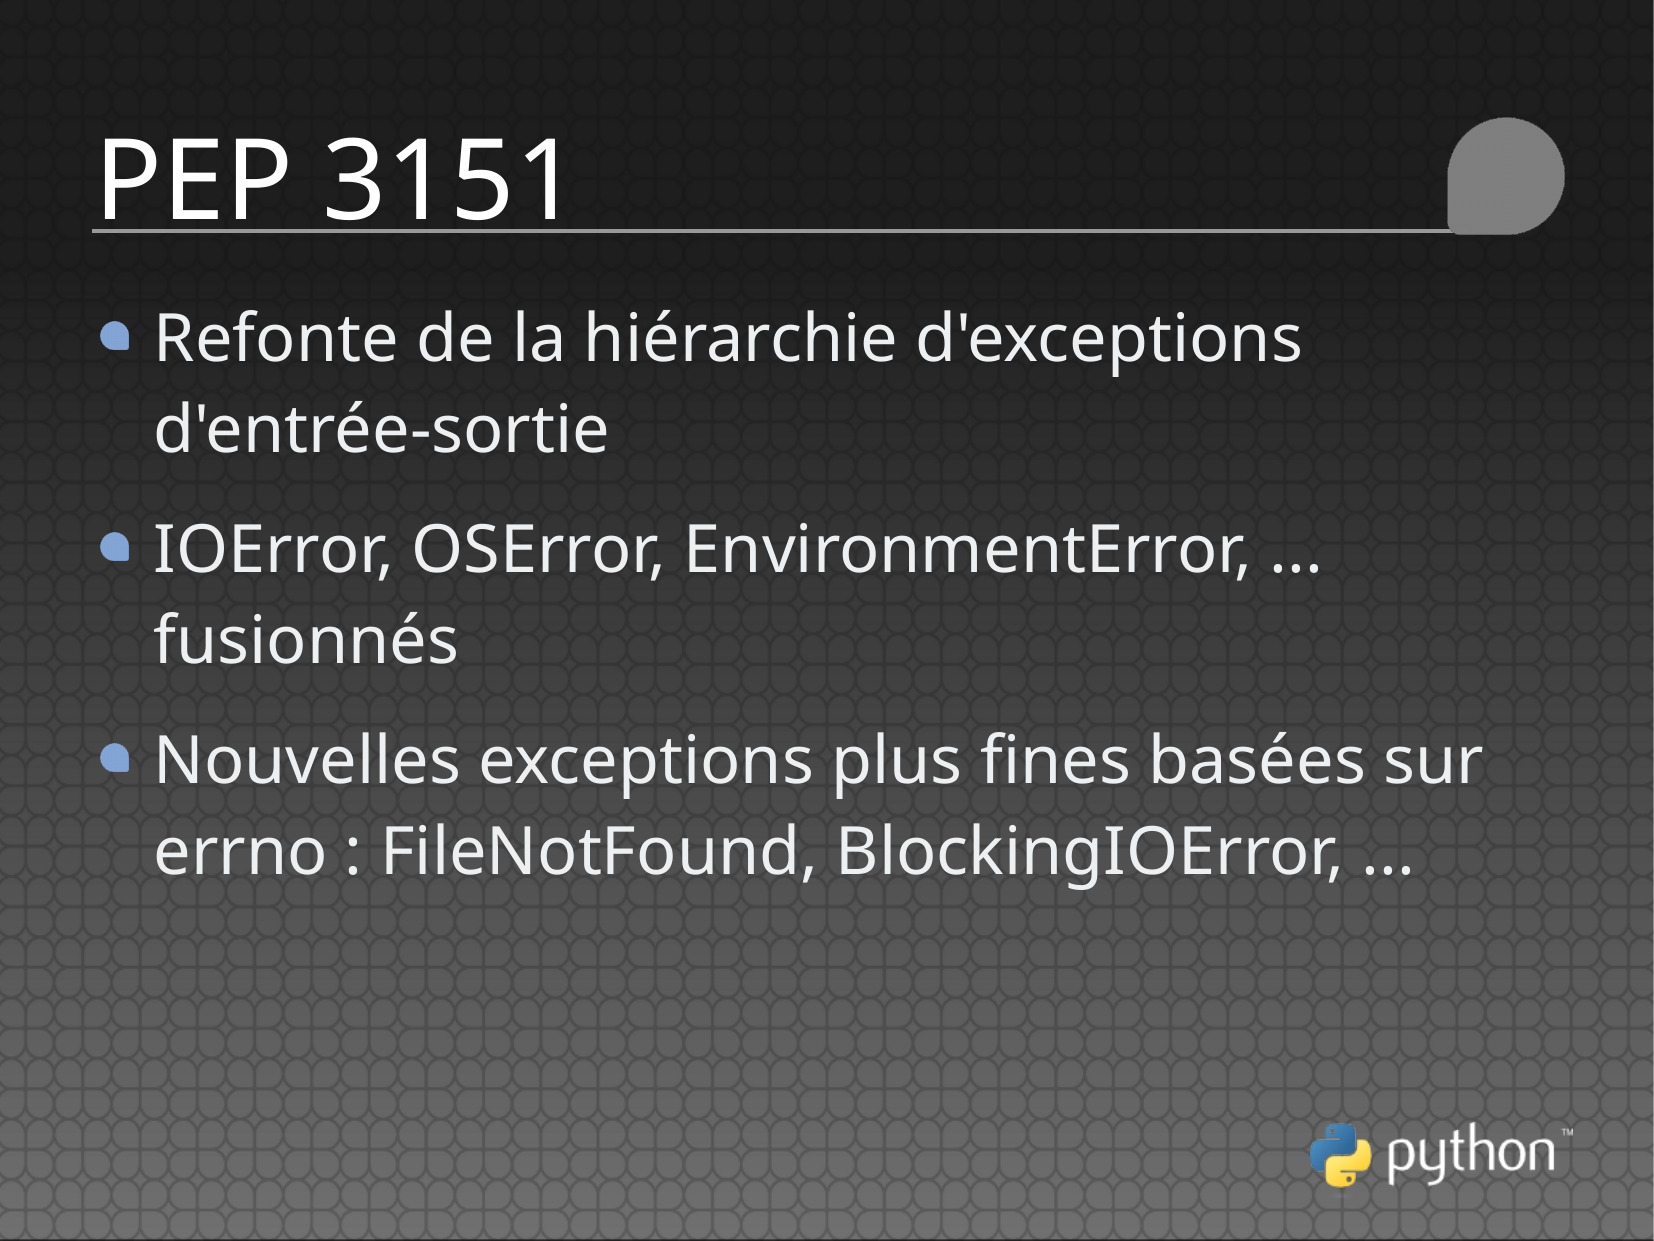

PEP 3151
# Refonte de la hiérarchie d'exceptions d'entrée-sortie
IOError, OSError, EnvironmentError, ... fusionnés
Nouvelles exceptions plus fines basées sur errno : FileNotFound, BlockingIOError, ...